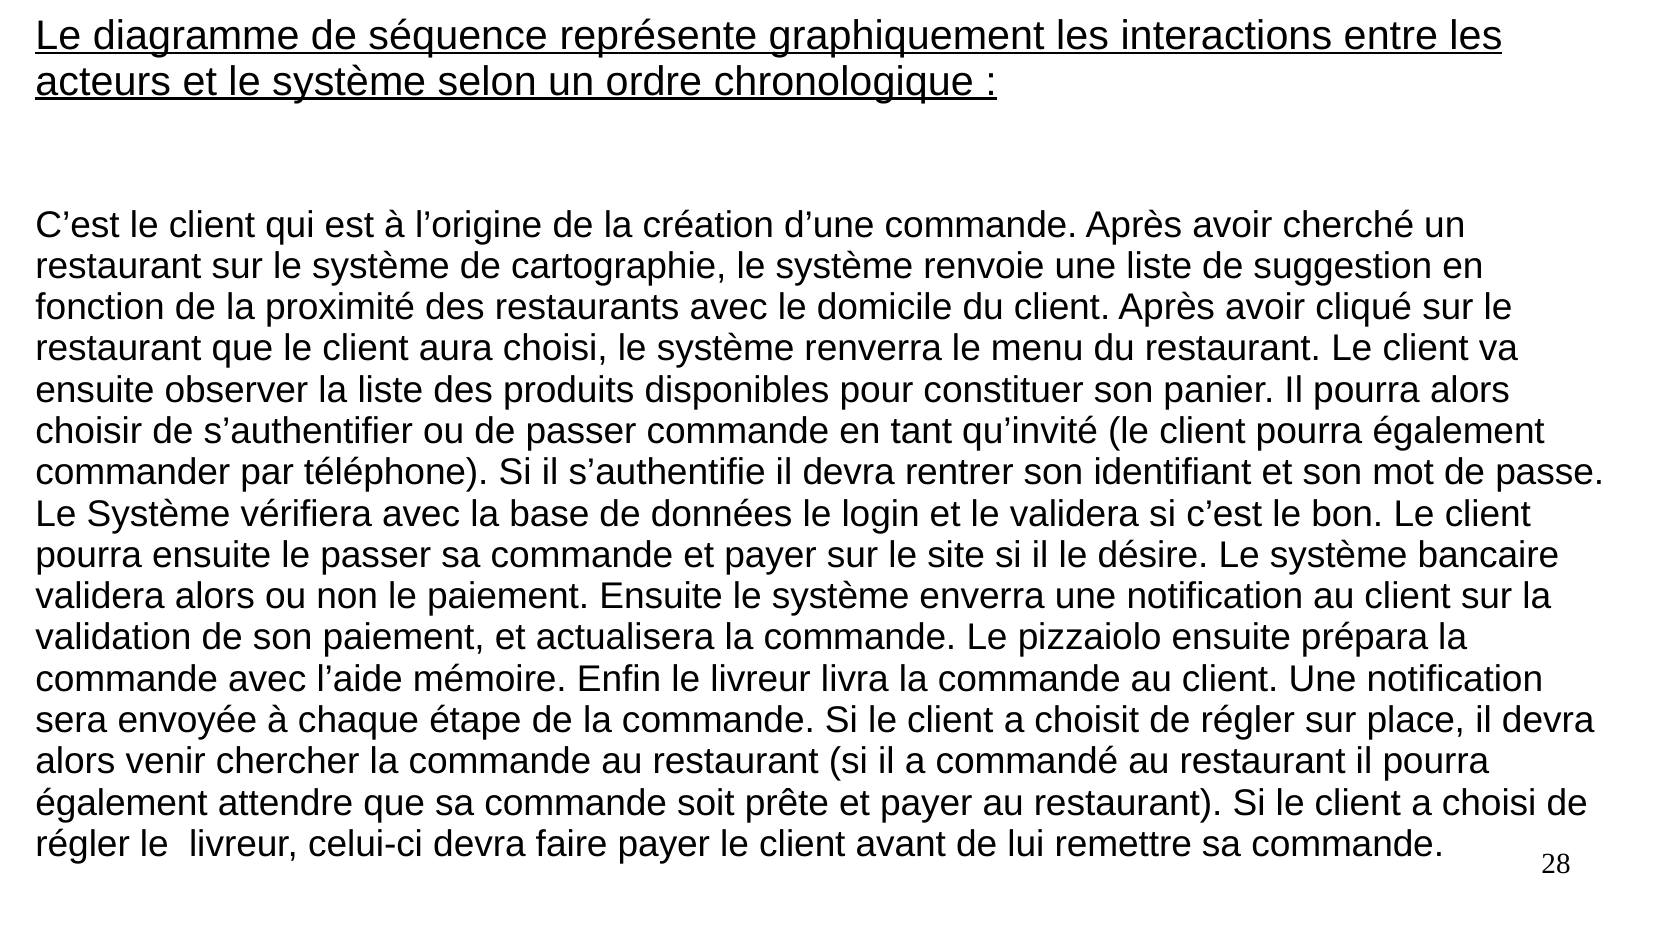

# Le diagramme de séquence représente graphiquement les interactions entre les acteurs et le système selon un ordre chronologique :
C’est le client qui est à l’origine de la création d’une commande. Après avoir cherché un restaurant sur le système de cartographie, le système renvoie une liste de suggestion en fonction de la proximité des restaurants avec le domicile du client. Après avoir cliqué sur le restaurant que le client aura choisi, le système renverra le menu du restaurant. Le client va ensuite observer la liste des produits disponibles pour constituer son panier. Il pourra alors choisir de s’authentifier ou de passer commande en tant qu’invité (le client pourra également commander par téléphone). Si il s’authentifie il devra rentrer son identifiant et son mot de passe. Le Système vérifiera avec la base de données le login et le validera si c’est le bon. Le client pourra ensuite le passer sa commande et payer sur le site si il le désire. Le système bancaire validera alors ou non le paiement. Ensuite le système enverra une notification au client sur la validation de son paiement, et actualisera la commande. Le pizzaiolo ensuite prépara la commande avec l’aide mémoire. Enfin le livreur livra la commande au client. Une notification sera envoyée à chaque étape de la commande. Si le client a choisit de régler sur place, il devra alors venir chercher la commande au restaurant (si il a commandé au restaurant il pourra également attendre que sa commande soit prête et payer au restaurant). Si le client a choisi de régler le livreur, celui-ci devra faire payer le client avant de lui remettre sa commande.
28